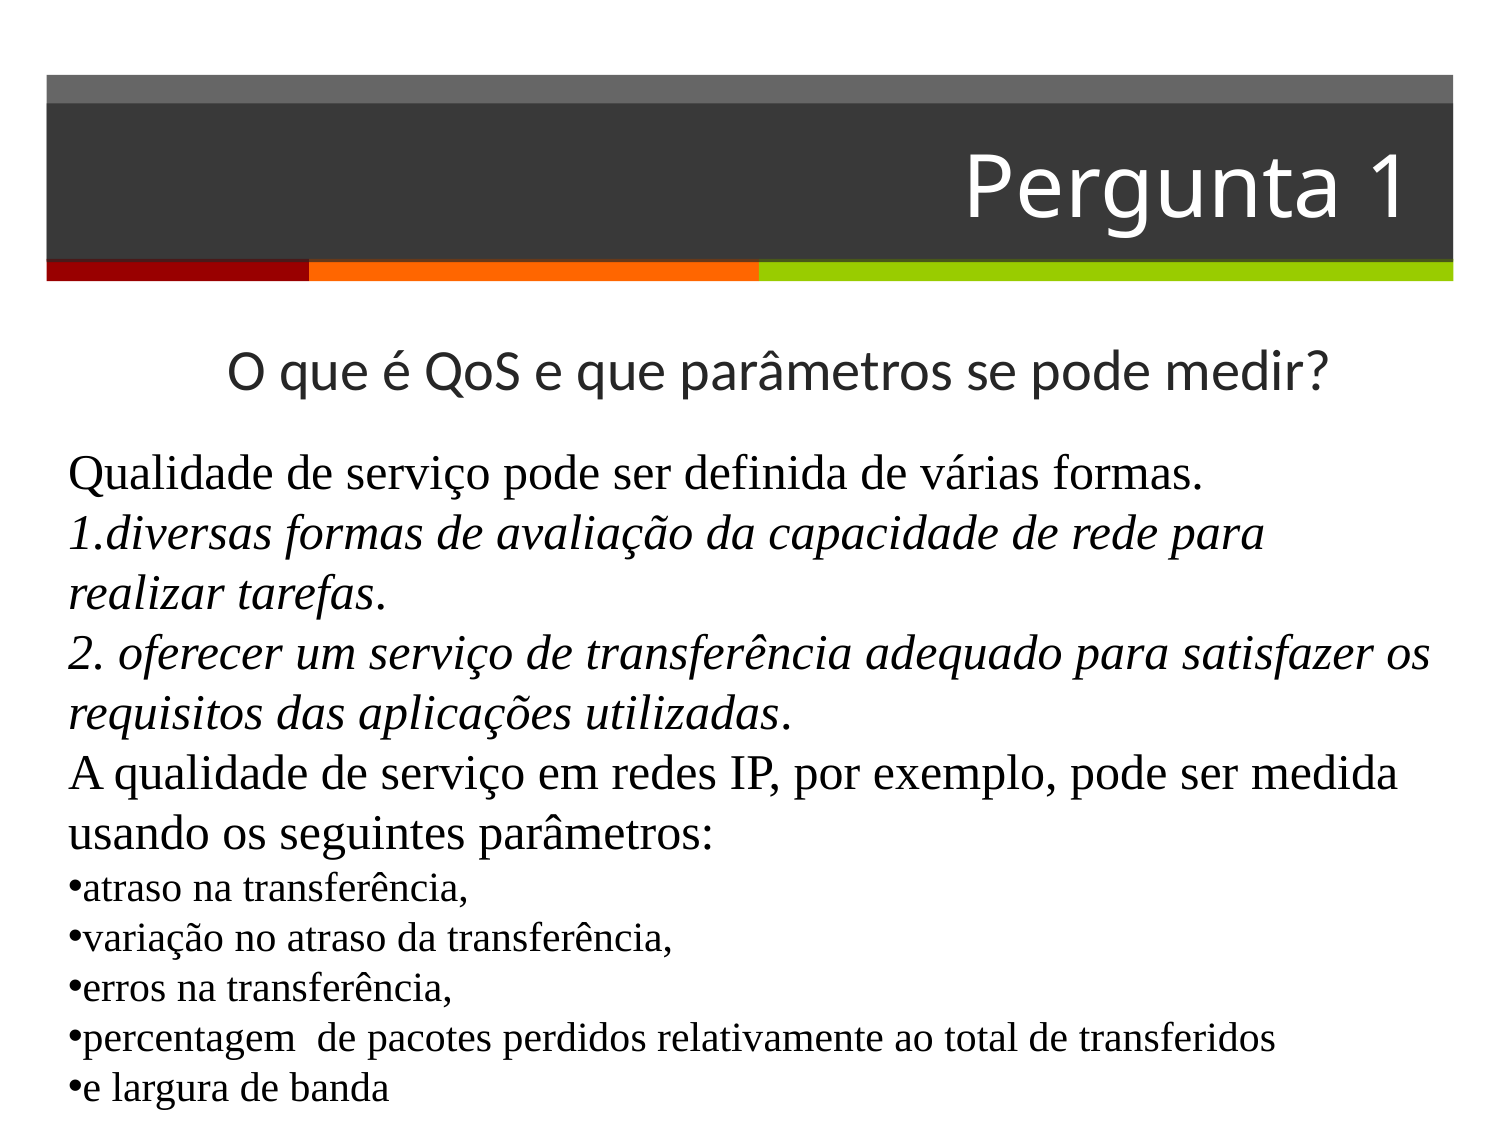

# Pergunta 1
O que é QoS e que parâmetros se pode medir?
Qualidade de serviço pode ser definida de várias formas.
diversas formas de avaliação da capacidade de rede para realizar tarefas.
 oferecer um serviço de transferência adequado para satisfazer os requisitos das aplicações utilizadas.
A qualidade de serviço em redes IP, por exemplo, pode ser medida usando os seguintes parâmetros:
atraso na transferência,
variação no atraso da transferência,
erros na transferência,
percentagem de pacotes perdidos relativamente ao total de transferidos
e largura de banda